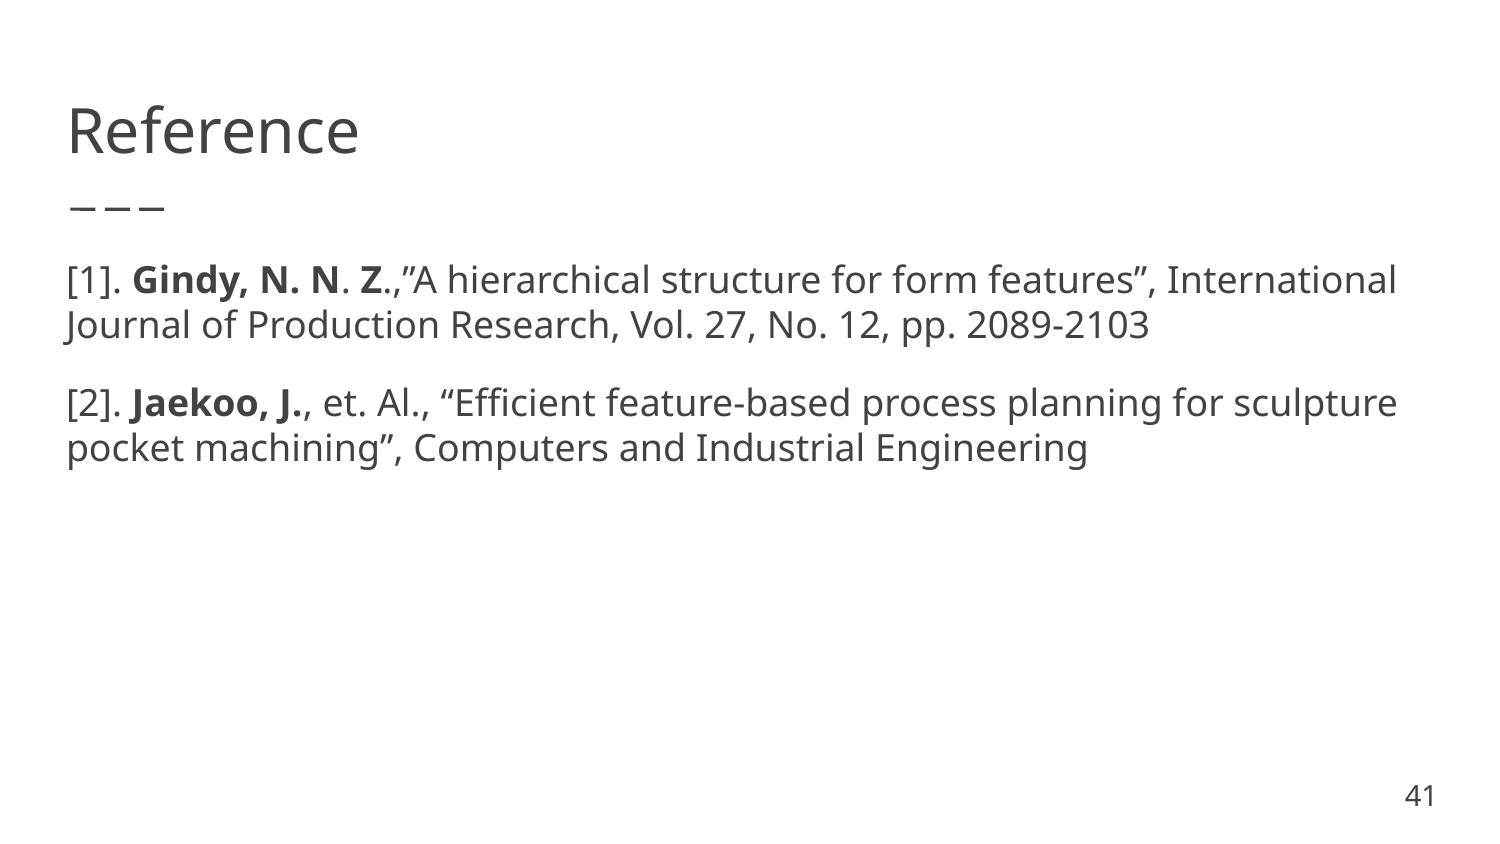

# Reference
[1]. Gindy, N. N. Z.,”A hierarchical structure for form features”, International Journal of Production Research, Vol. 27, No. 12, pp. 2089-2103
[2]. Jaekoo, J., et. Al., “Efficient feature-based process planning for sculpture pocket machining”, Computers and Industrial Engineering